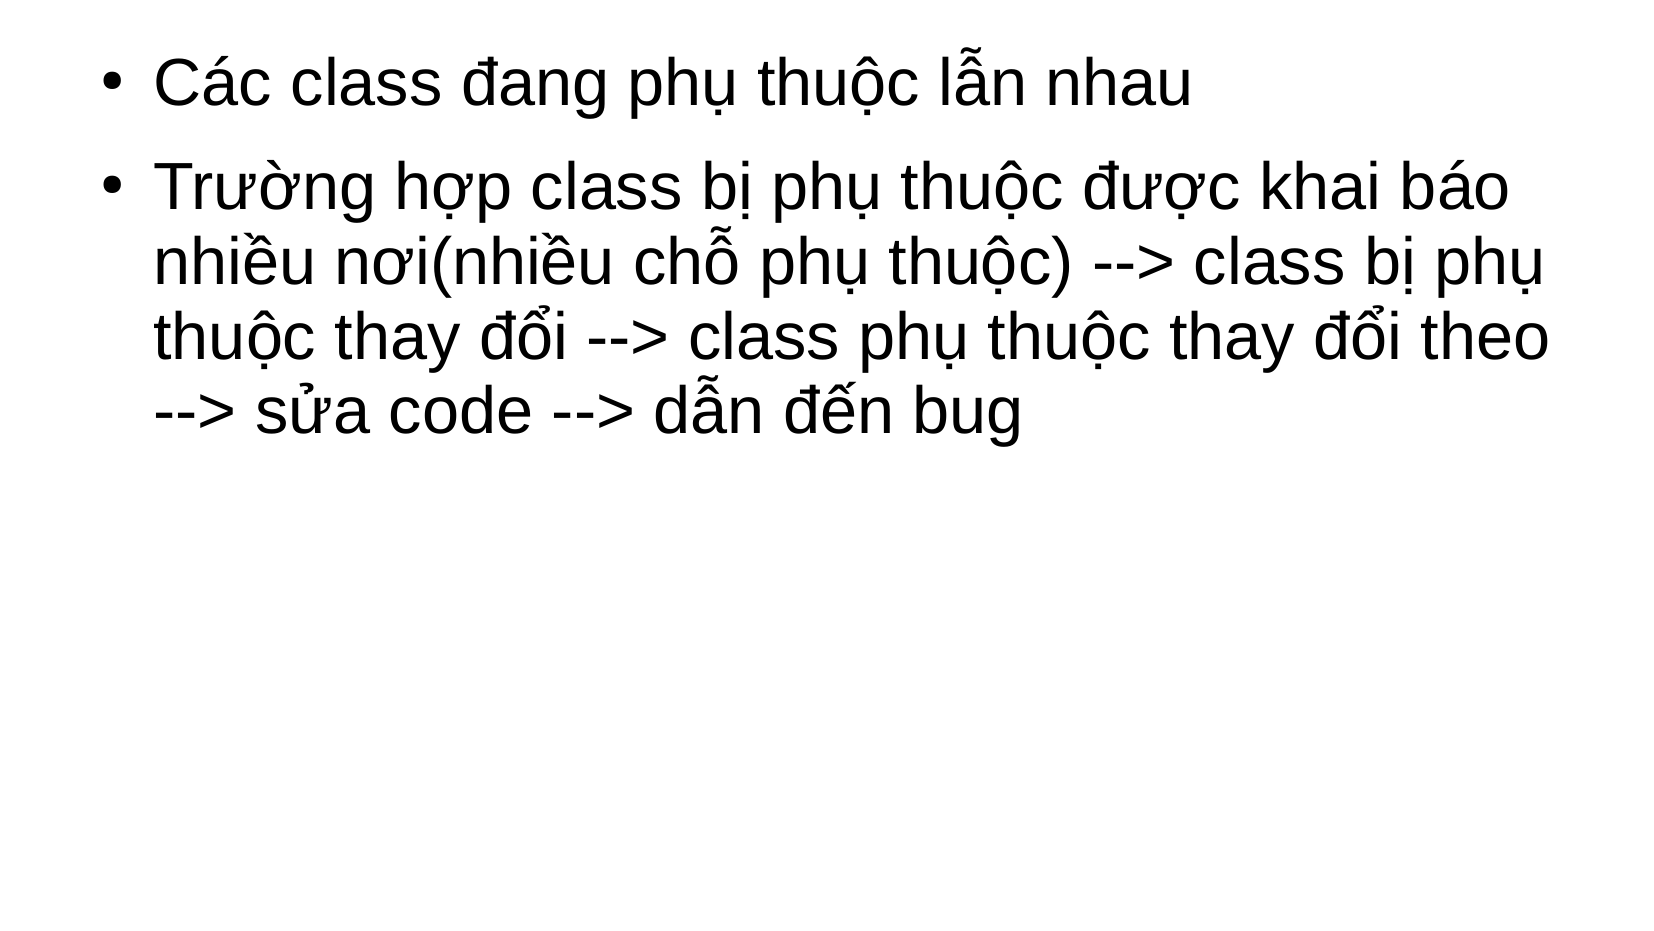

# Các class đang phụ thuộc lẫn nhau
Trường hợp class bị phụ thuộc được khai báo nhiều nơi(nhiều chỗ phụ thuộc) --> class bị phụ thuộc thay đổi --> class phụ thuộc thay đổi theo --> sửa code --> dẫn đến bug